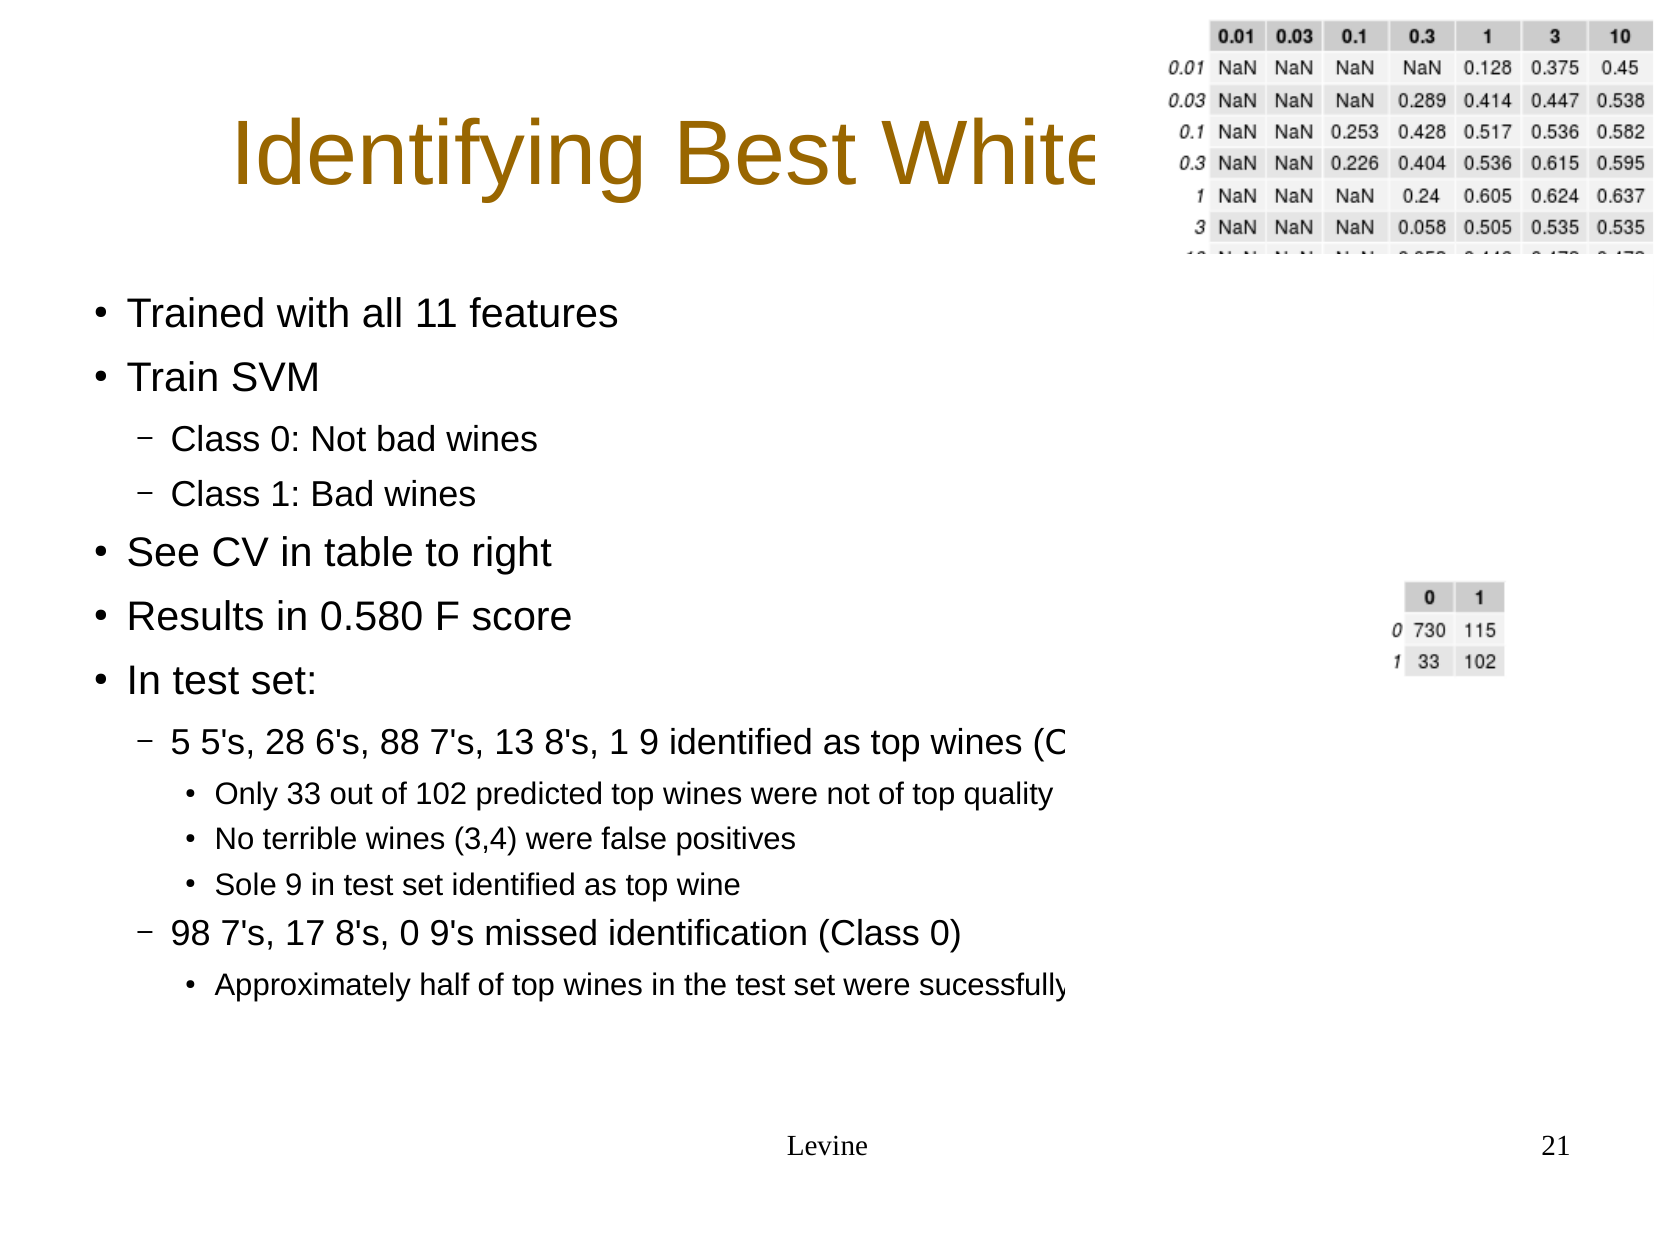

# Identifying Best White Wines
Trained with all 11 features
Train SVM
Class 0: Not bad wines
Class 1: Bad wines
See CV in table to right
Results in 0.580 F score
In test set:
5 5's, 28 6's, 88 7's, 13 8's, 1 9 identified as top wines (Class 1)
Only 33 out of 102 predicted top wines were not of top quality
No terrible wines (3,4) were false positives
Sole 9 in test set identified as top wine
98 7's, 17 8's, 0 9's missed identification (Class 0)
Approximately half of top wines in the test set were sucessfully identified
Levine
21